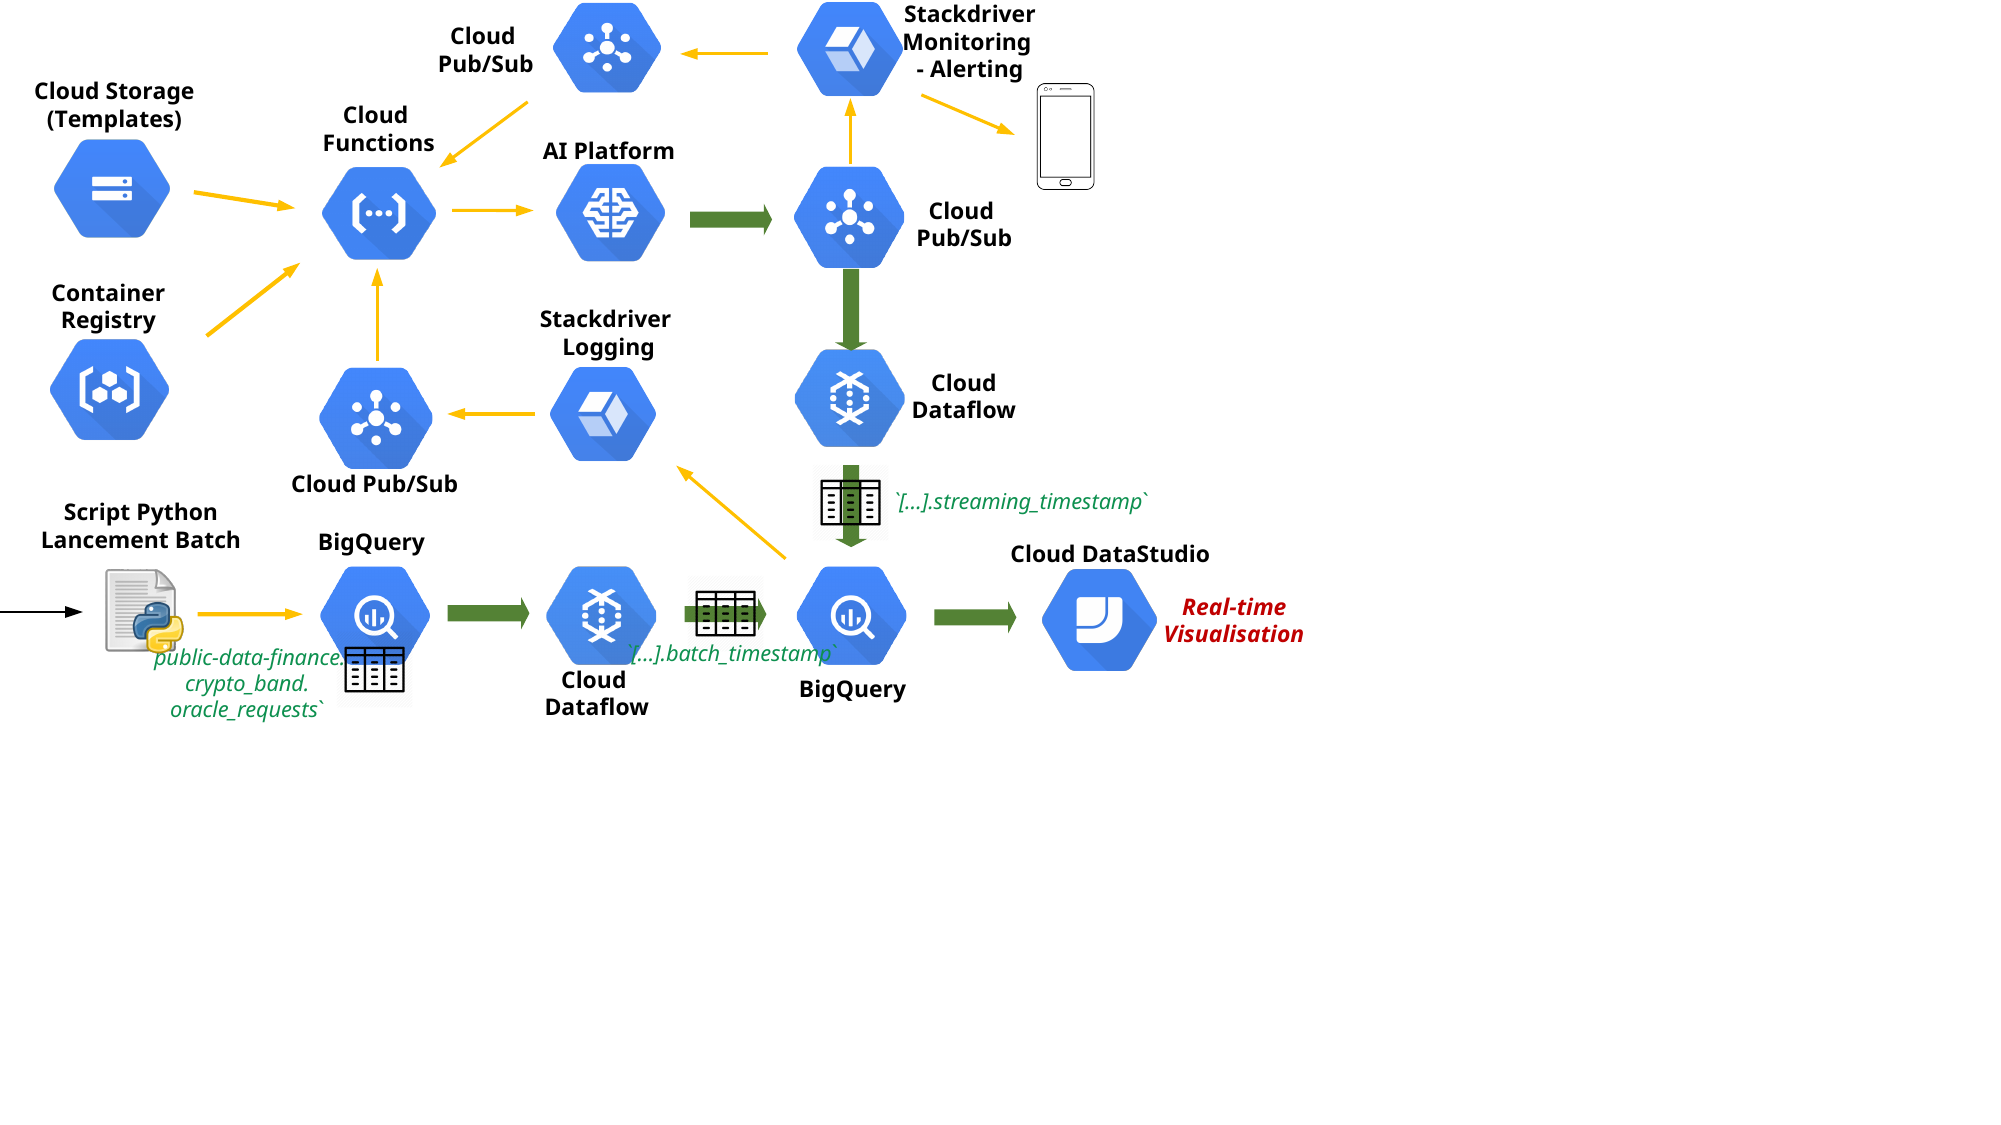

Stackdriver Monitoring
- Alerting
Cloud
Pub/Sub
Cloud Storage
(Templates)
Cloud
Functions
AI Platform
Cloud
Pub/Sub
Container
Registry
Stackdriver
Logging
Cloud Dataflow
Cloud Pub/Sub
`[…].streaming_timestamp`
Script Python
Lancement Batch
BigQuery
 Cloud DataStudio
Real-time
Visualisation
`[…].batch_timestamp`
`public-data-finance.
crypto_band.
oracle_requests`
Cloud
Dataflow
BigQuery